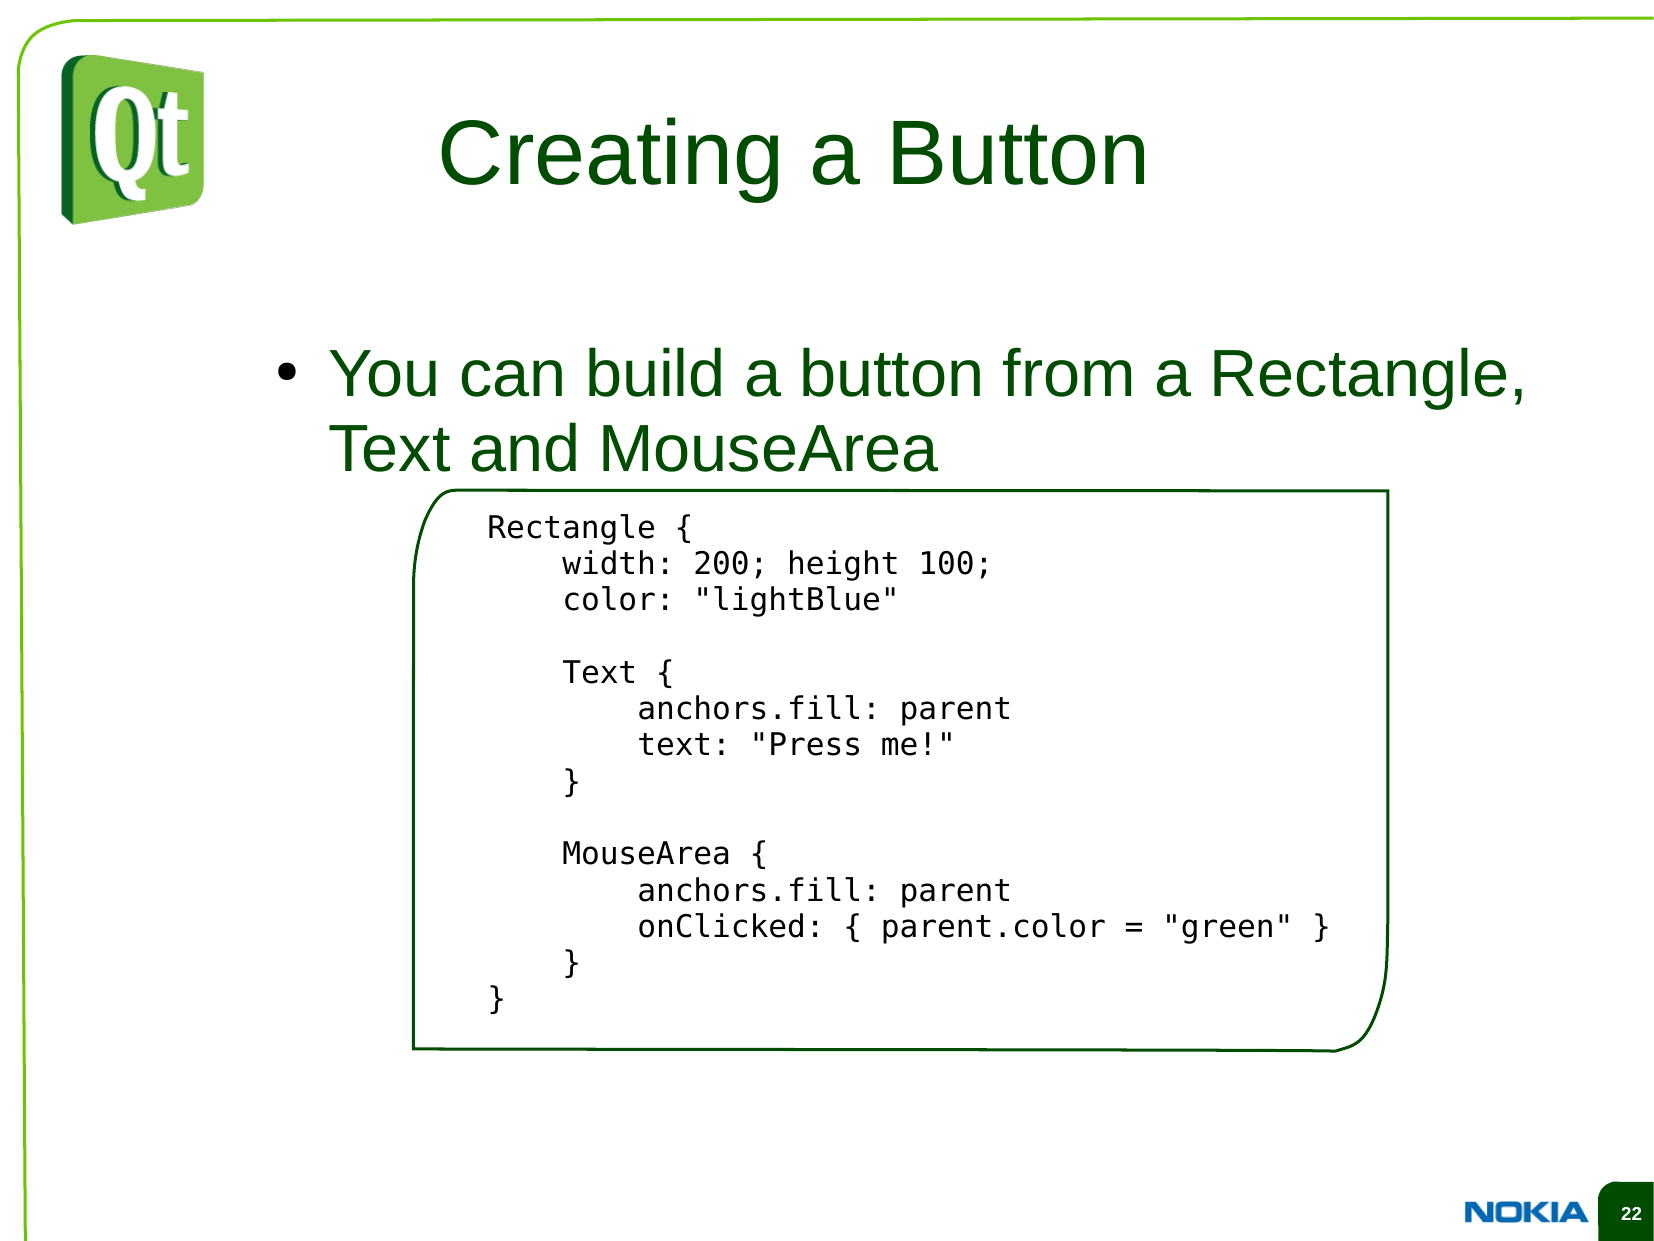

# Creating a Button
You can build a button from a Rectangle, Text and MouseArea
Rectangle {
 width: 200; height 100;
 color: "lightBlue"
 Text {
 anchors.fill: parent
 text: "Press me!"
 }
 MouseArea {
 anchors.fill: parent
 onClicked: { parent.color = "green" }
 }
}